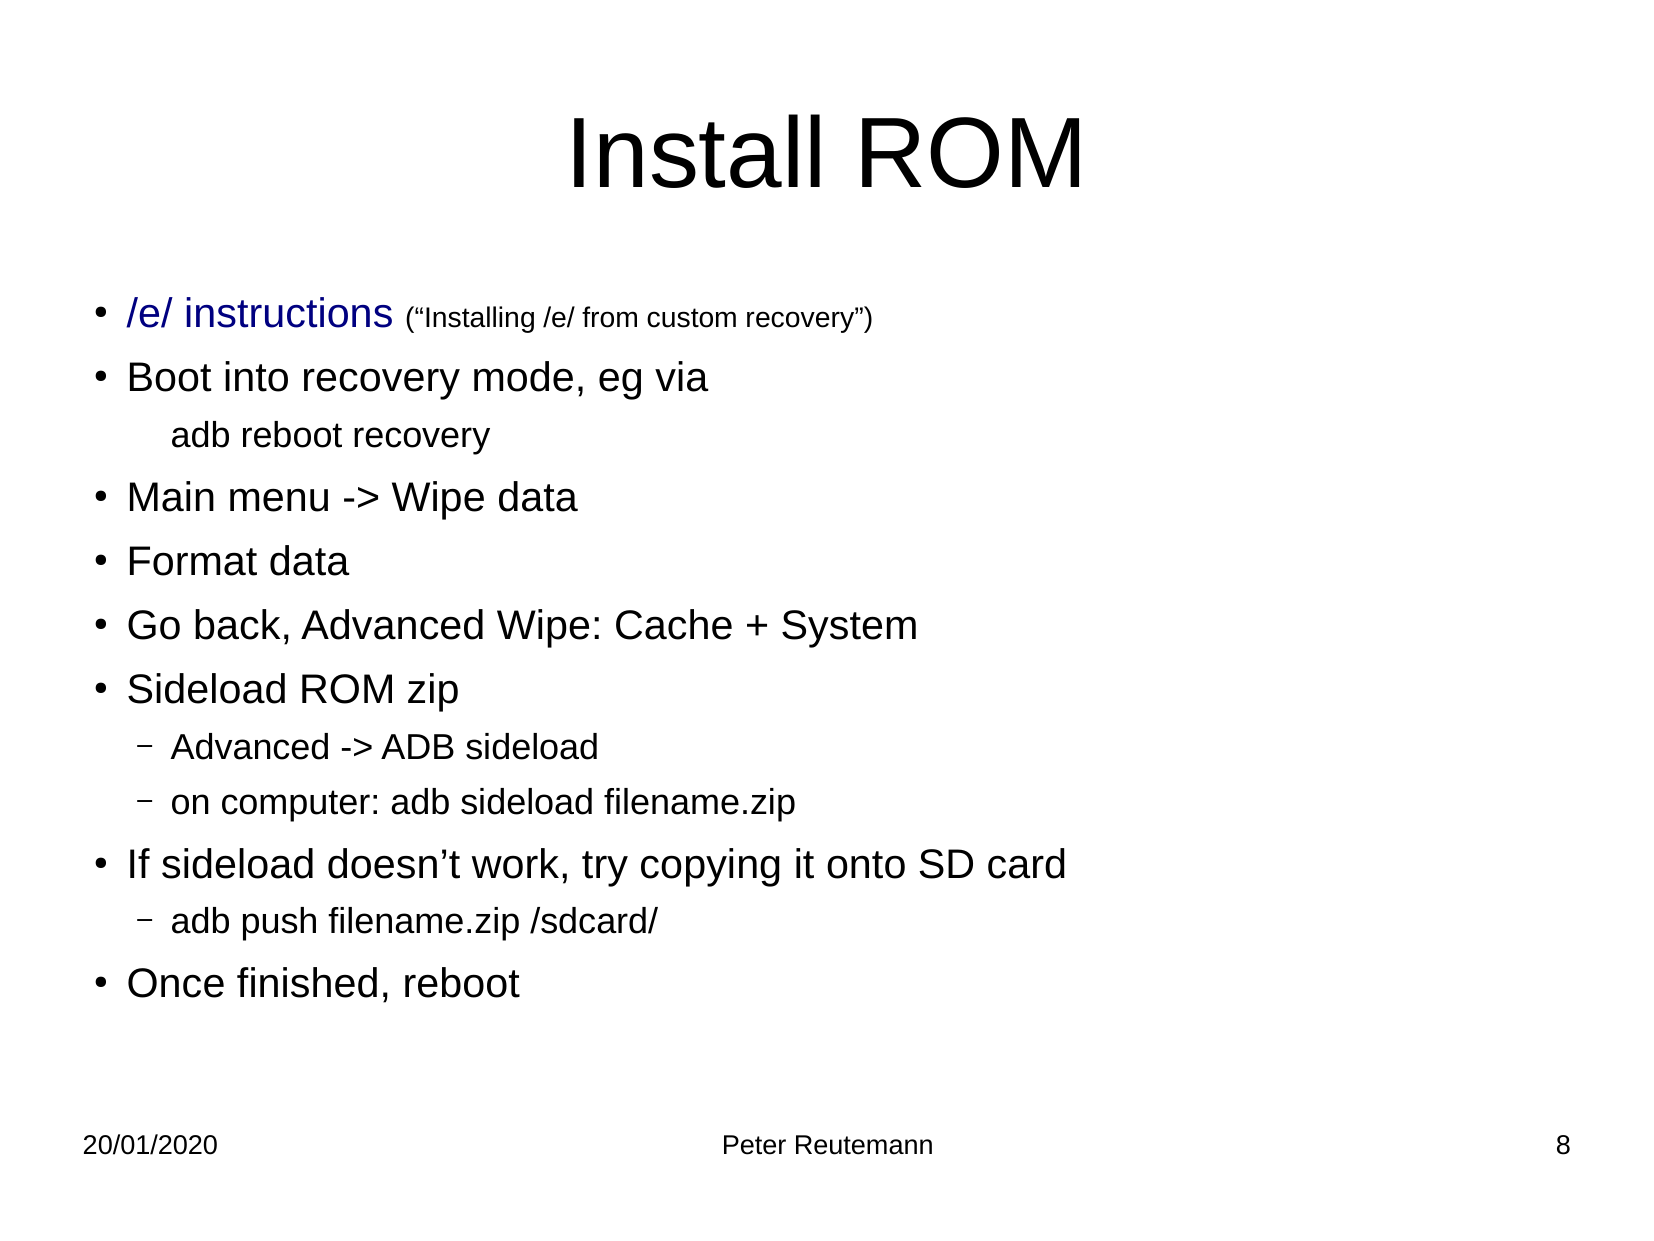

# Install ROM
/e/ instructions (“Installing /e/ from custom recovery”)
Boot into recovery mode, eg via
adb reboot recovery
Main menu -> Wipe data
Format data
Go back, Advanced Wipe: Cache + System
Sideload ROM zip
Advanced -> ADB sideload
on computer: adb sideload filename.zip
If sideload doesn’t work, try copying it onto SD card
adb push filename.zip /sdcard/
Once finished, reboot
20/01/2020
Peter Reutemann
8